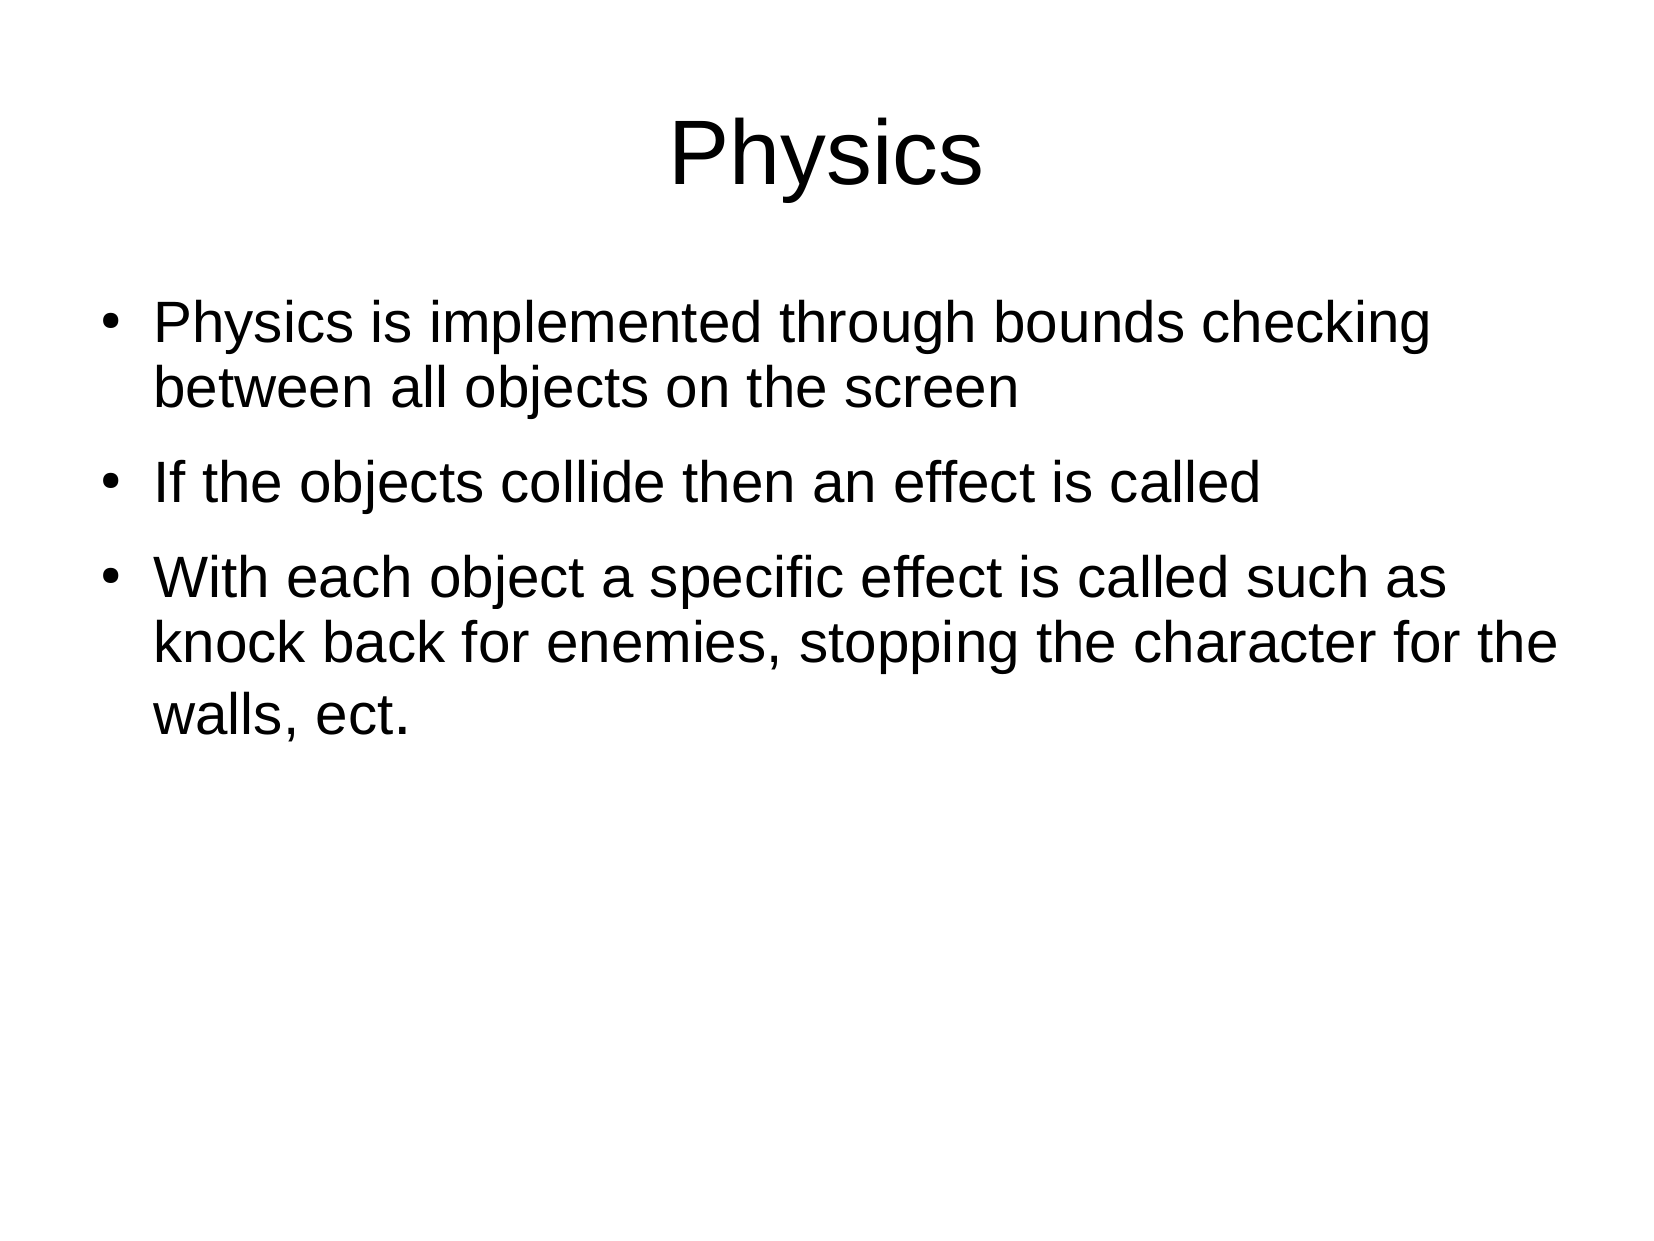

# Physics
Physics is implemented through bounds checking between all objects on the screen
If the objects collide then an effect is called
With each object a specific effect is called such as knock back for enemies, stopping the character for the walls, ect.